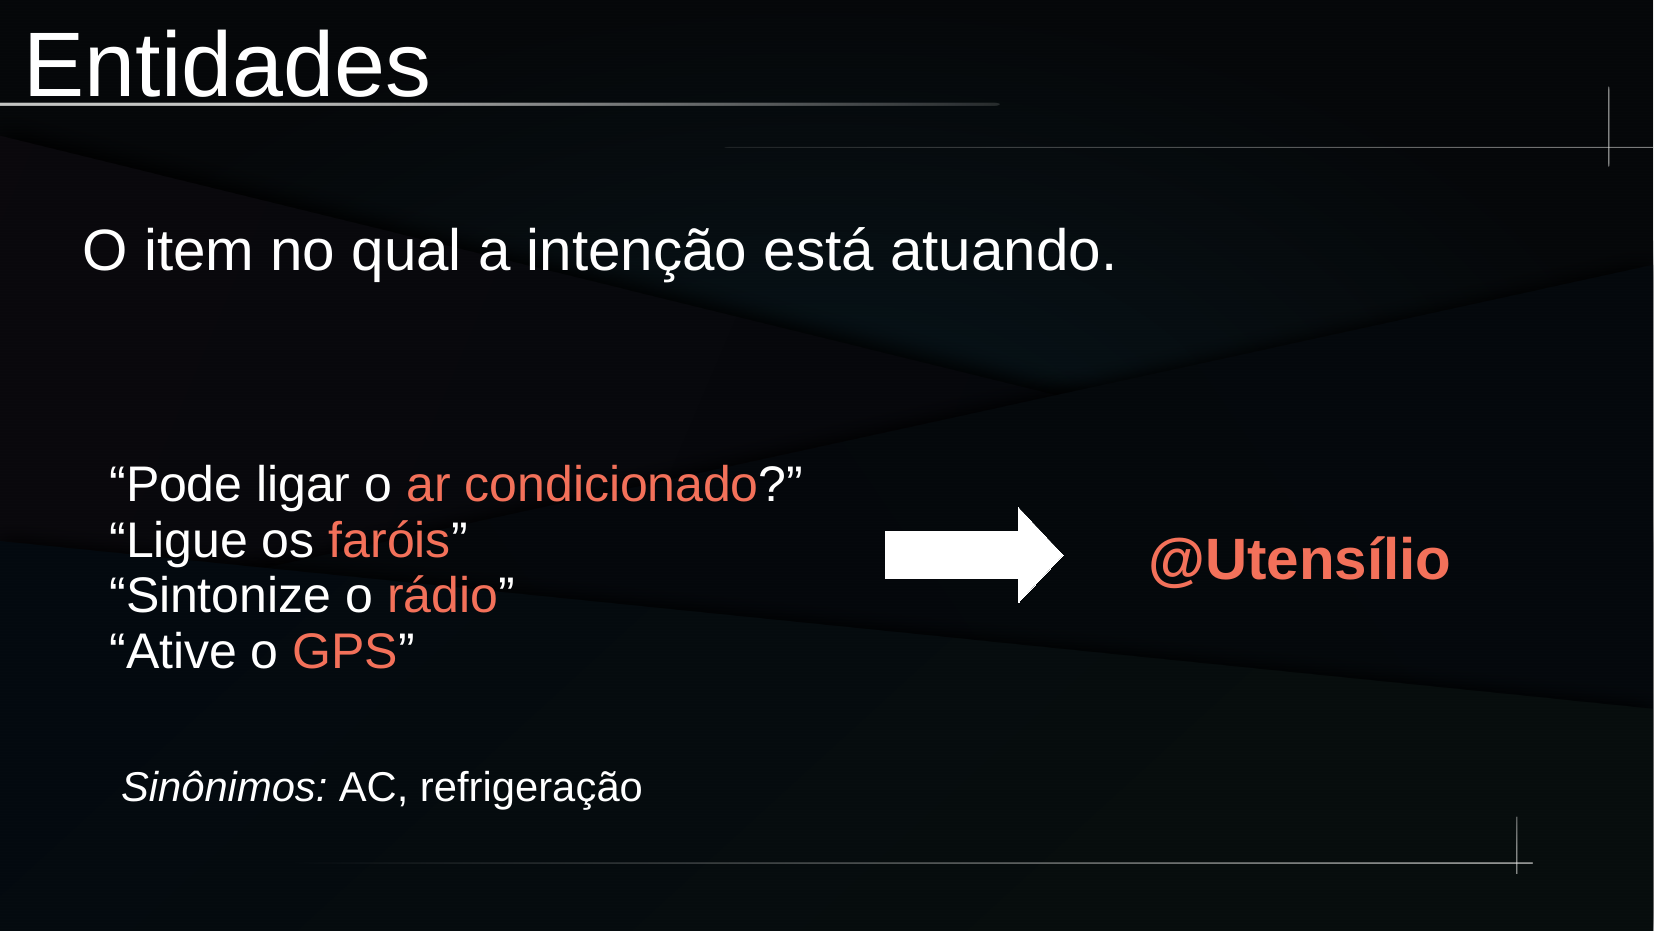

# Entidades
O item no qual a intenção está atuando.
“Pode ligar o ar condicionado?”
“Ligue os faróis”
“Sintonize o rádio”
“Ative o GPS”
@Utensílio
Sinônimos: AC, refrigeração